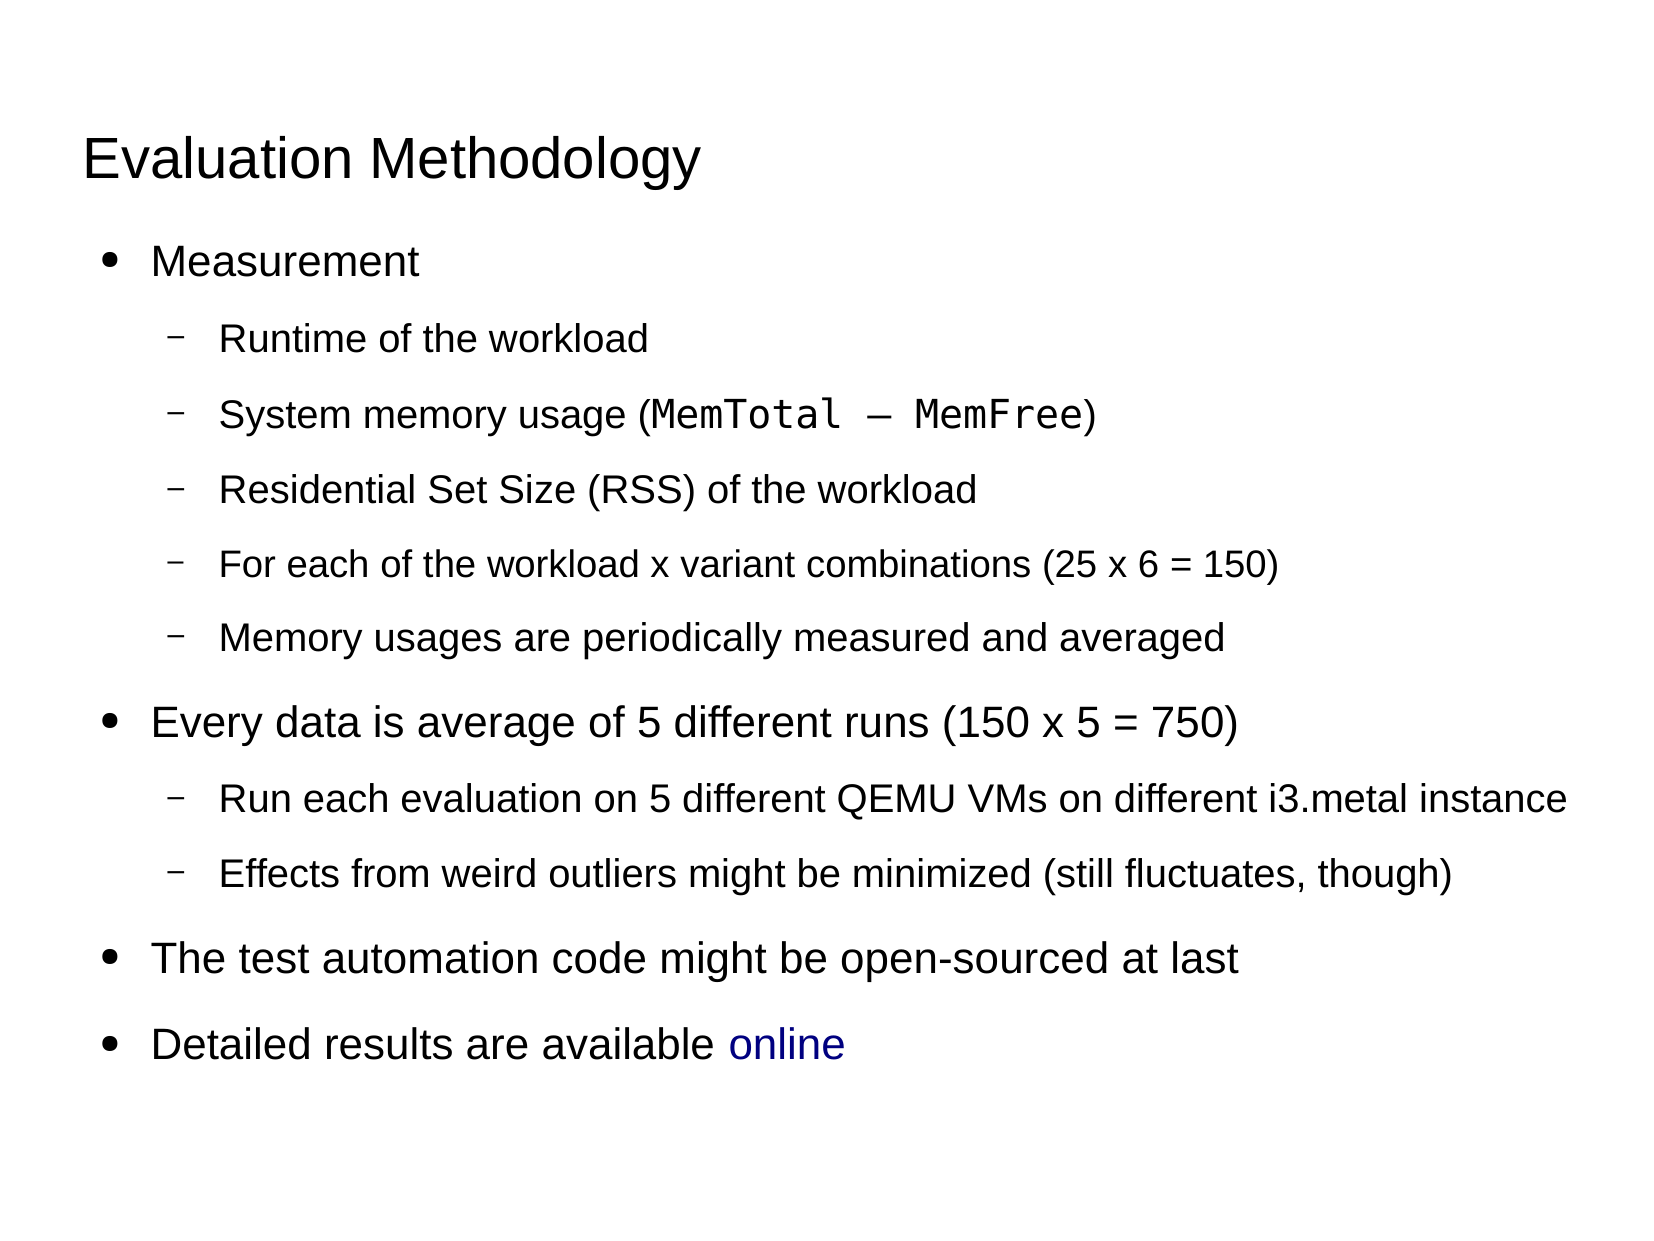

# Evaluation Methodology
Measurement
Runtime of the workload
System memory usage (MemTotal – MemFree)
Residential Set Size (RSS) of the workload
For each of the workload x variant combinations (25 x 6 = 150)
Memory usages are periodically measured and averaged
Every data is average of 5 different runs (150 x 5 = 750)
Run each evaluation on 5 different QEMU VMs on different i3.metal instance
Effects from weird outliers might be minimized (still fluctuates, though)
The test automation code might be open-sourced at last
Detailed results are available online